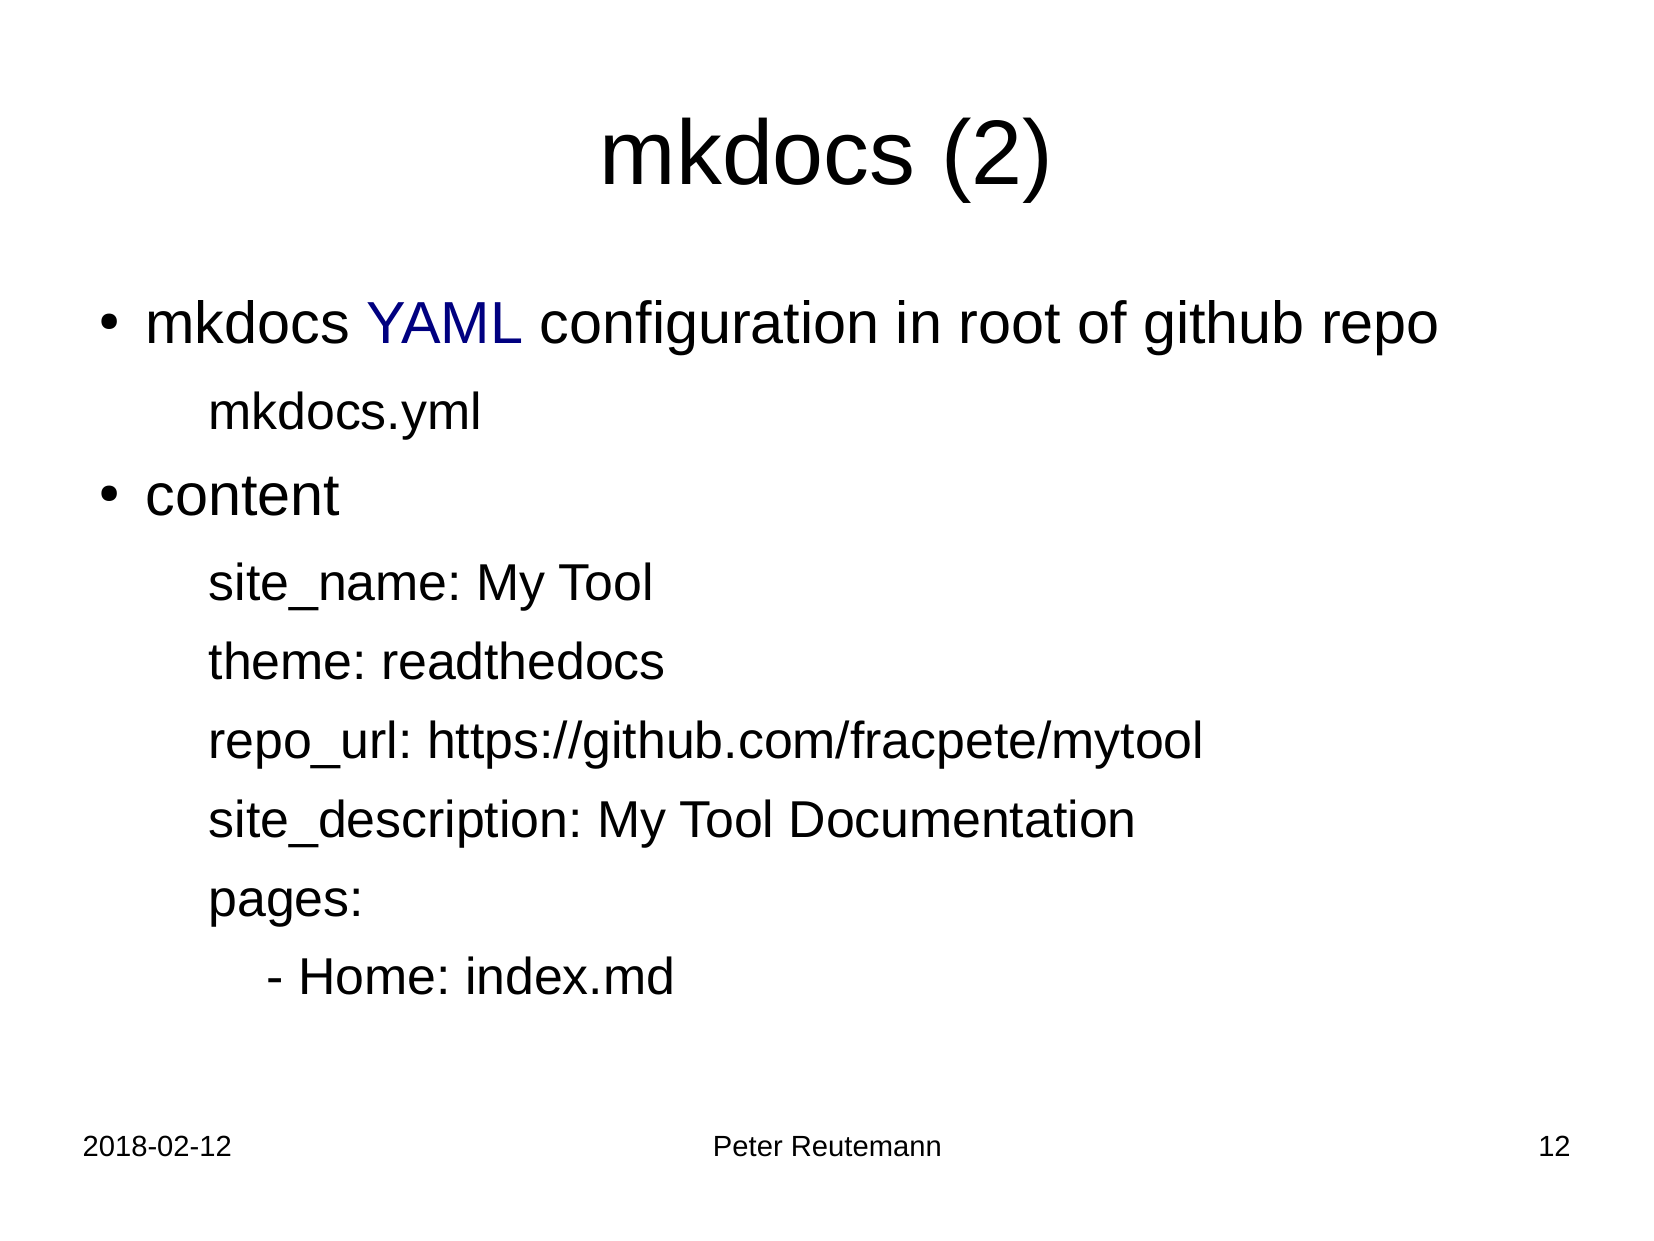

# mkdocs (2)
mkdocs YAML configuration in root of github repo
mkdocs.yml
content
site_name: My Tool
theme: readthedocs
repo_url: https://github.com/fracpete/mytool
site_description: My Tool Documentation
pages:
 - Home: index.md
2018-02-12
Peter Reutemann
12